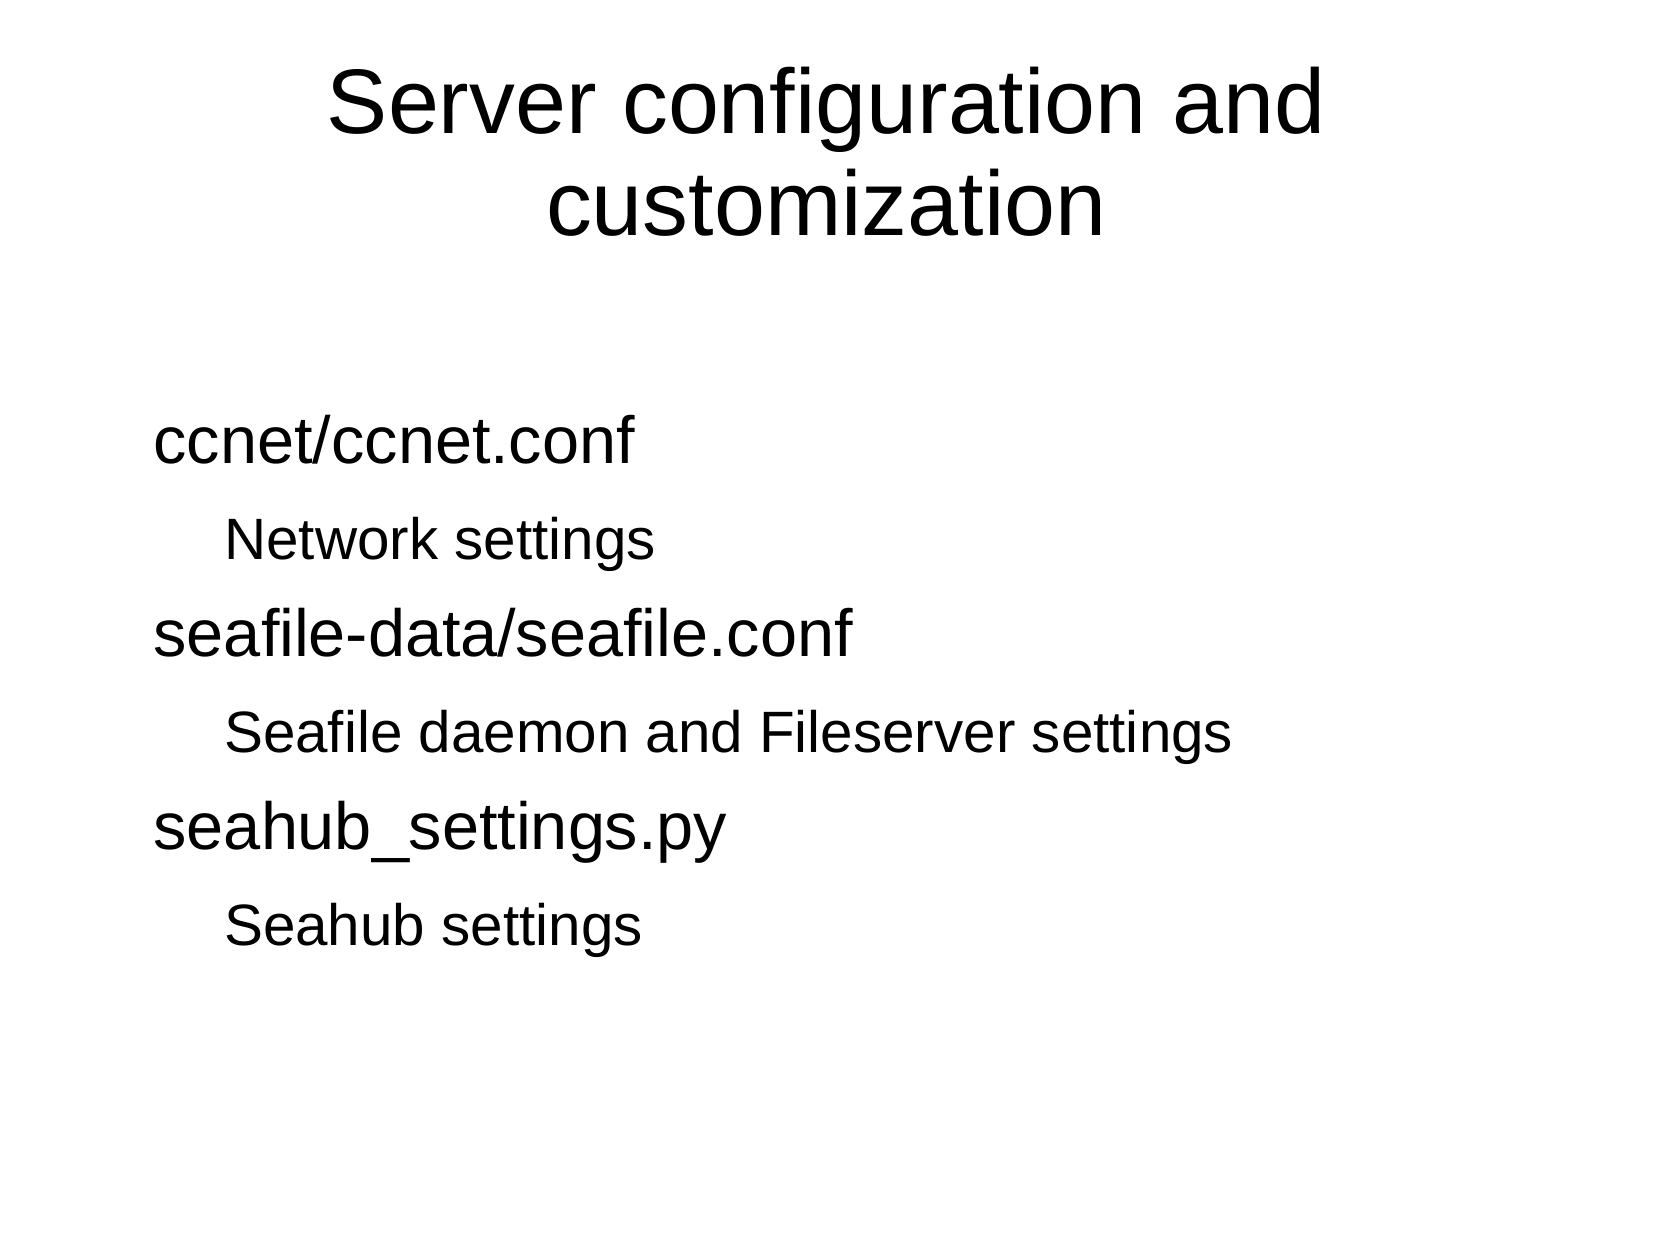

# Server configuration and customization
ccnet/ccnet.conf
Network settings
seafile-data/seafile.conf
Seafile daemon and Fileserver settings
seahub_settings.py
Seahub settings